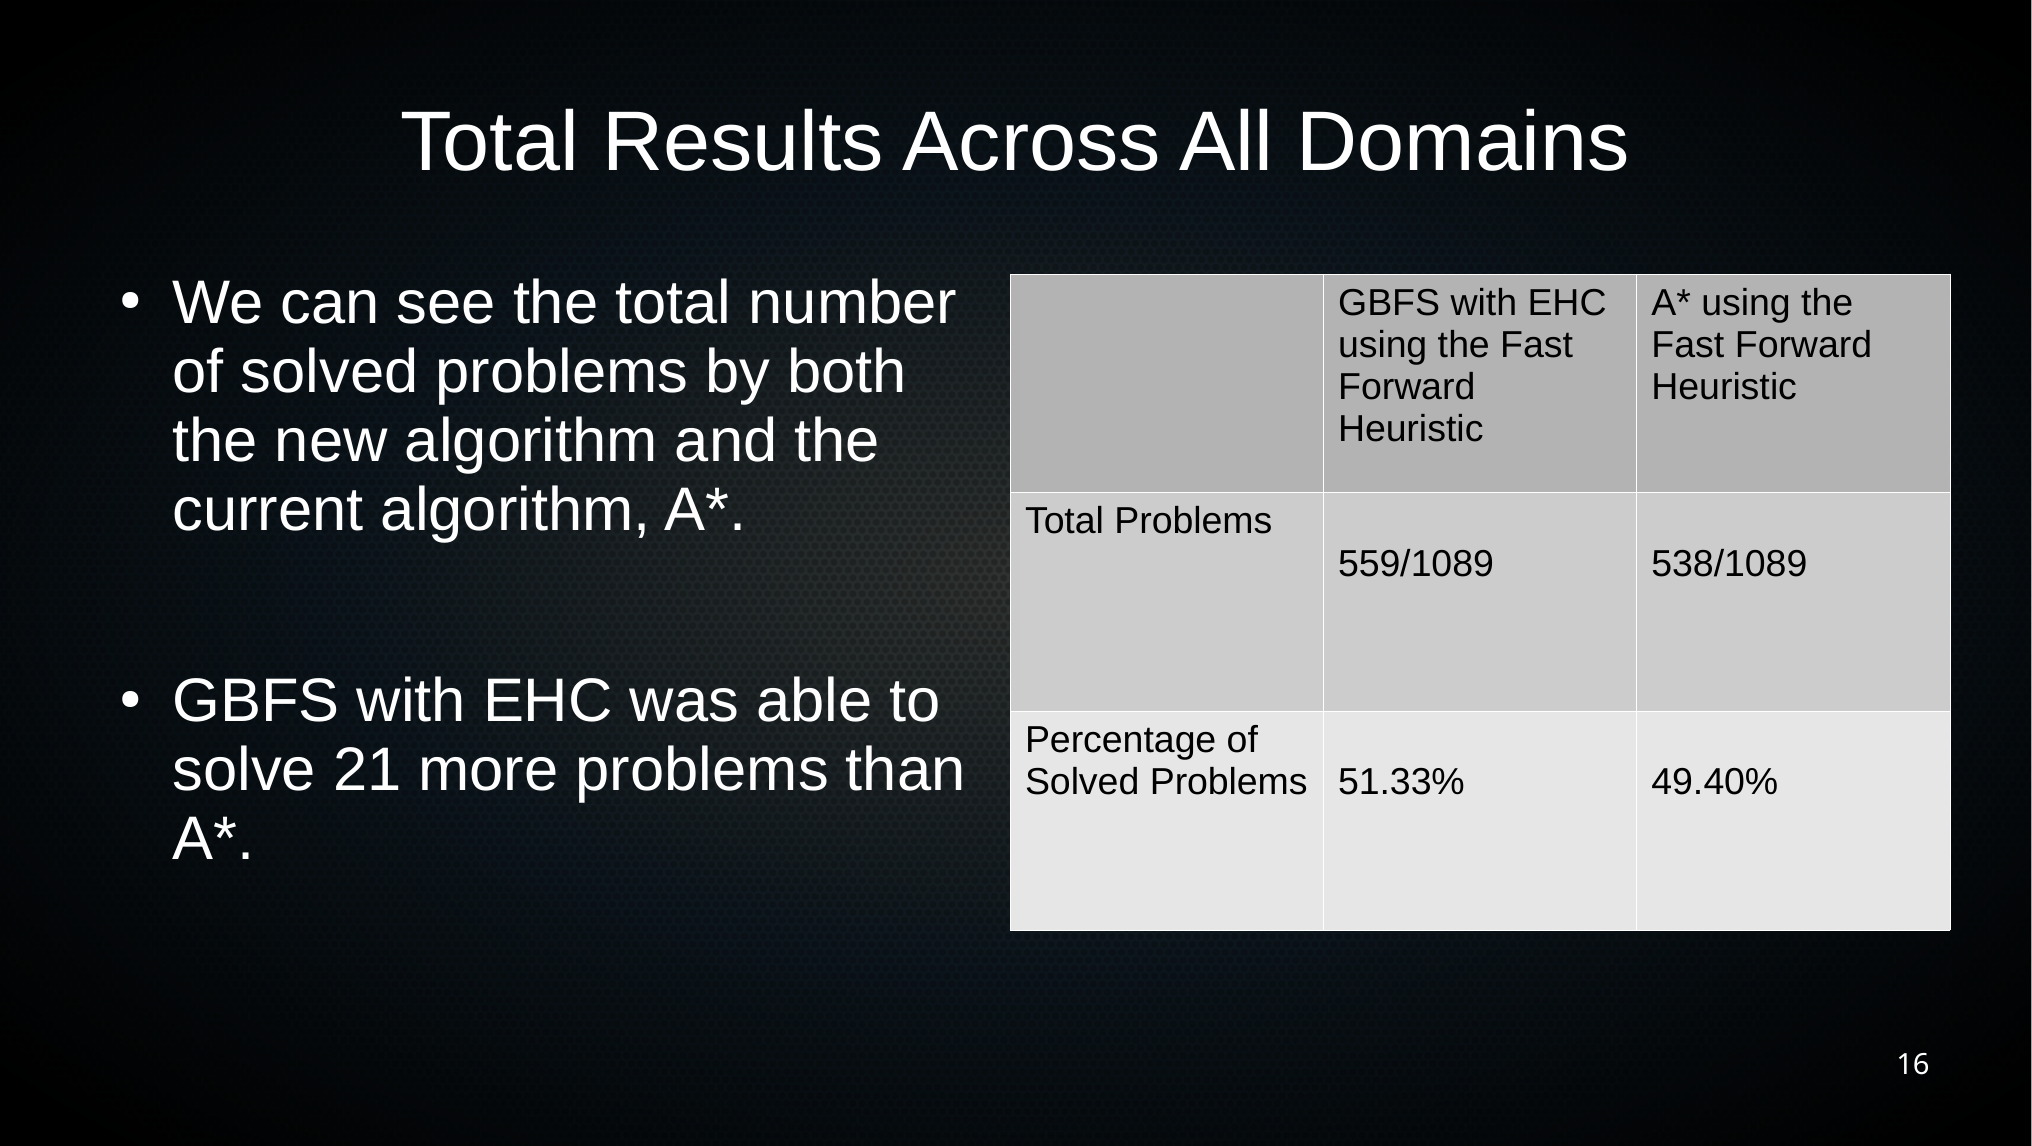

# Total Results Across All Domains
We can see the total number of solved problems by both the new algorithm and the current algorithm, A*.
GBFS with EHC was able to solve 21 more problems than A*.
| | GBFS with EHC using the Fast Forward Heuristic | A\* using the Fast Forward Heuristic |
| --- | --- | --- |
| Total Problems | 559/1089 | 538/1089 |
| Percentage of Solved Problems | 51.33% | 49.40% |
16